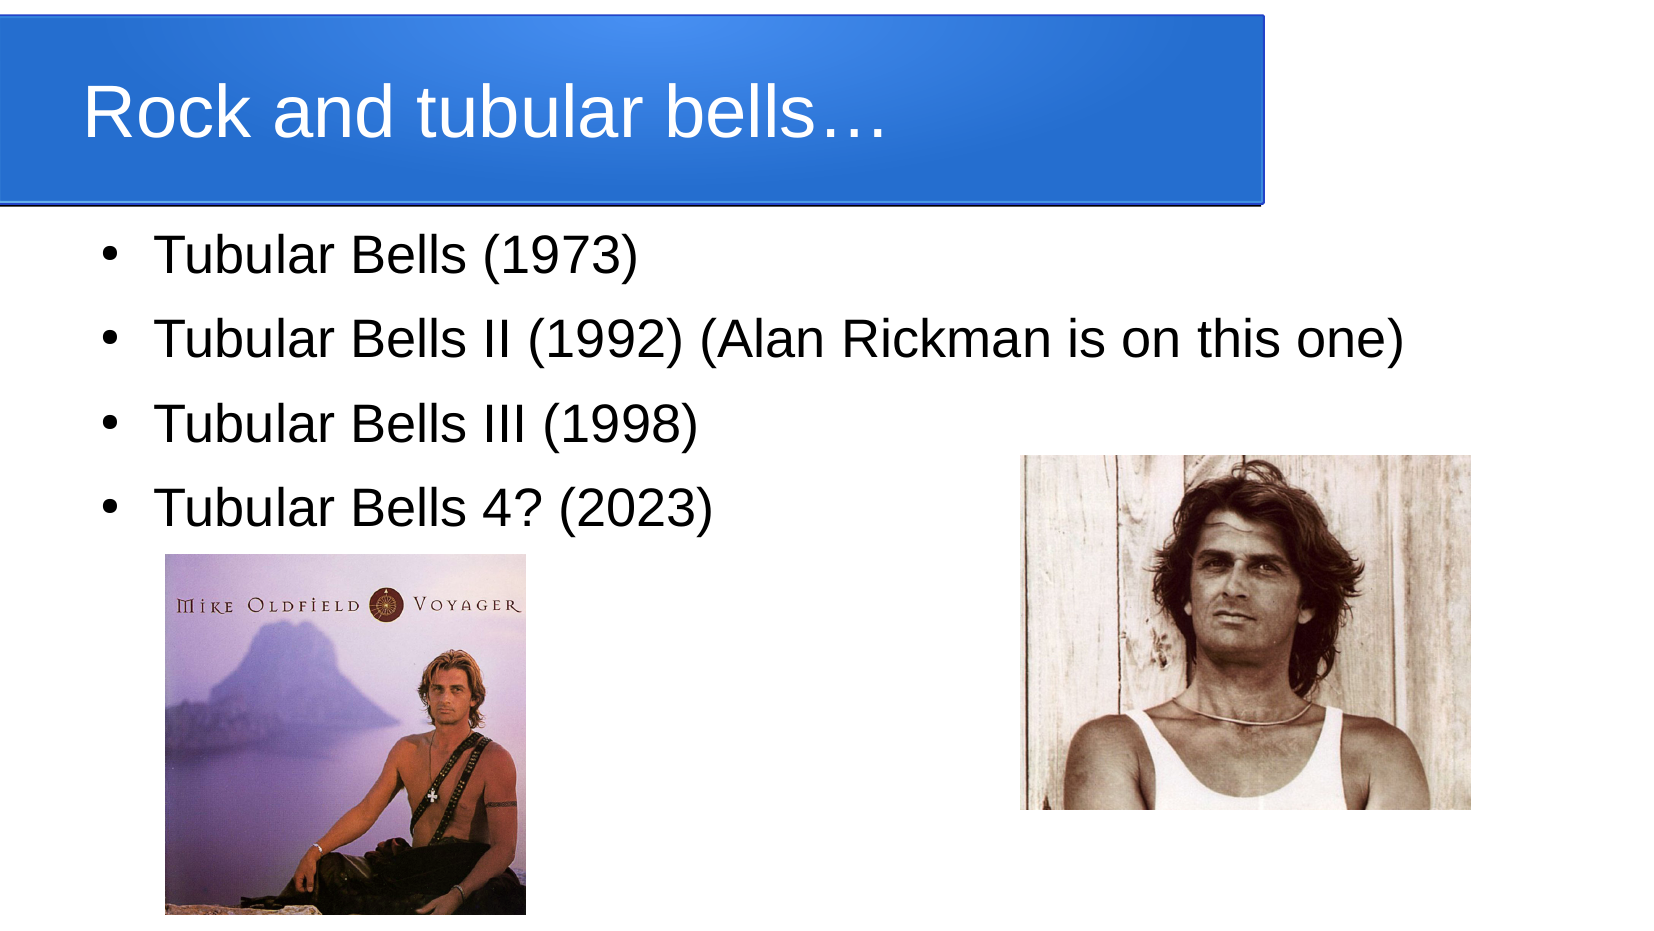

# Rock and tubular bells…
Tubular Bells (1973)
Tubular Bells II (1992) (Alan Rickman is on this one)
Tubular Bells III (1998)
Tubular Bells 4? (2023)